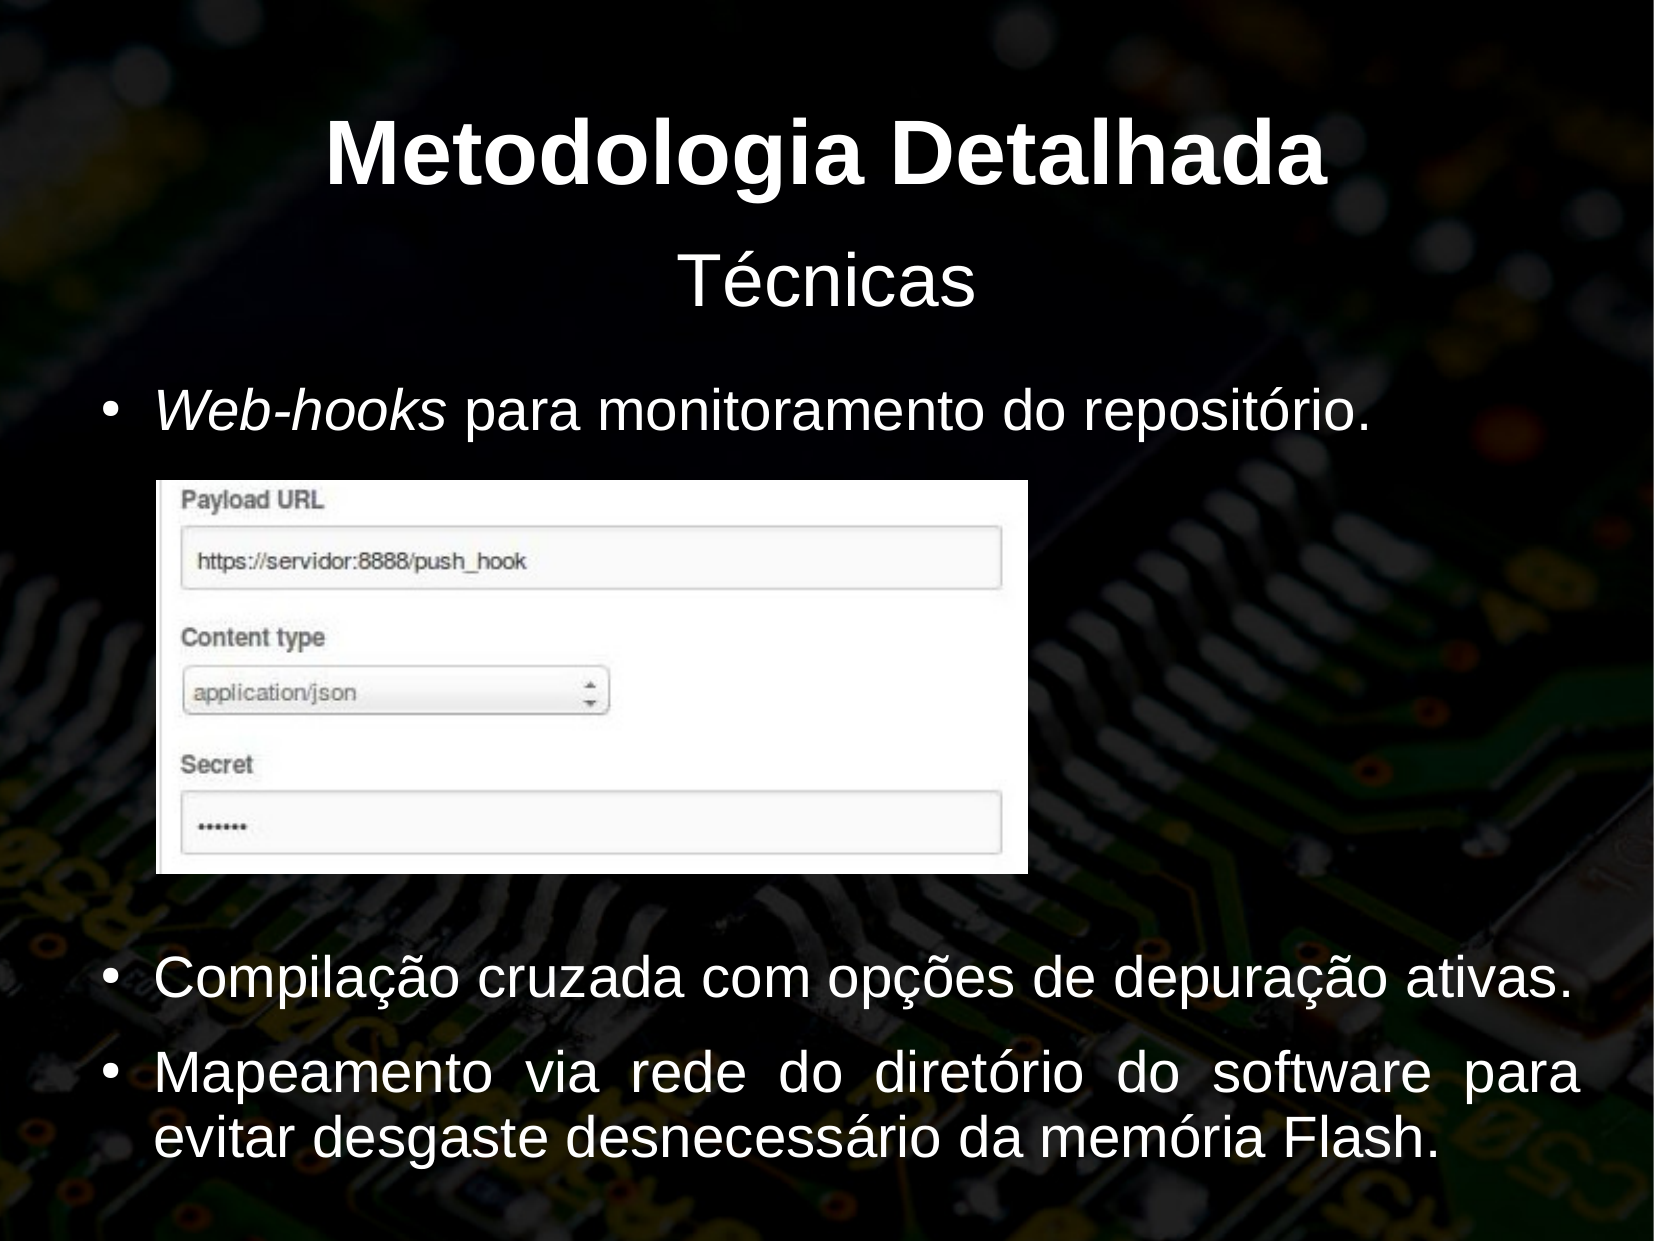

# Metodologia Detalhada
Técnicas
Web-hooks para monitoramento do repositório.
Compilação cruzada com opções de depuração ativas.
Mapeamento via rede do diretório do software para evitar desgaste desnecessário da memória Flash.